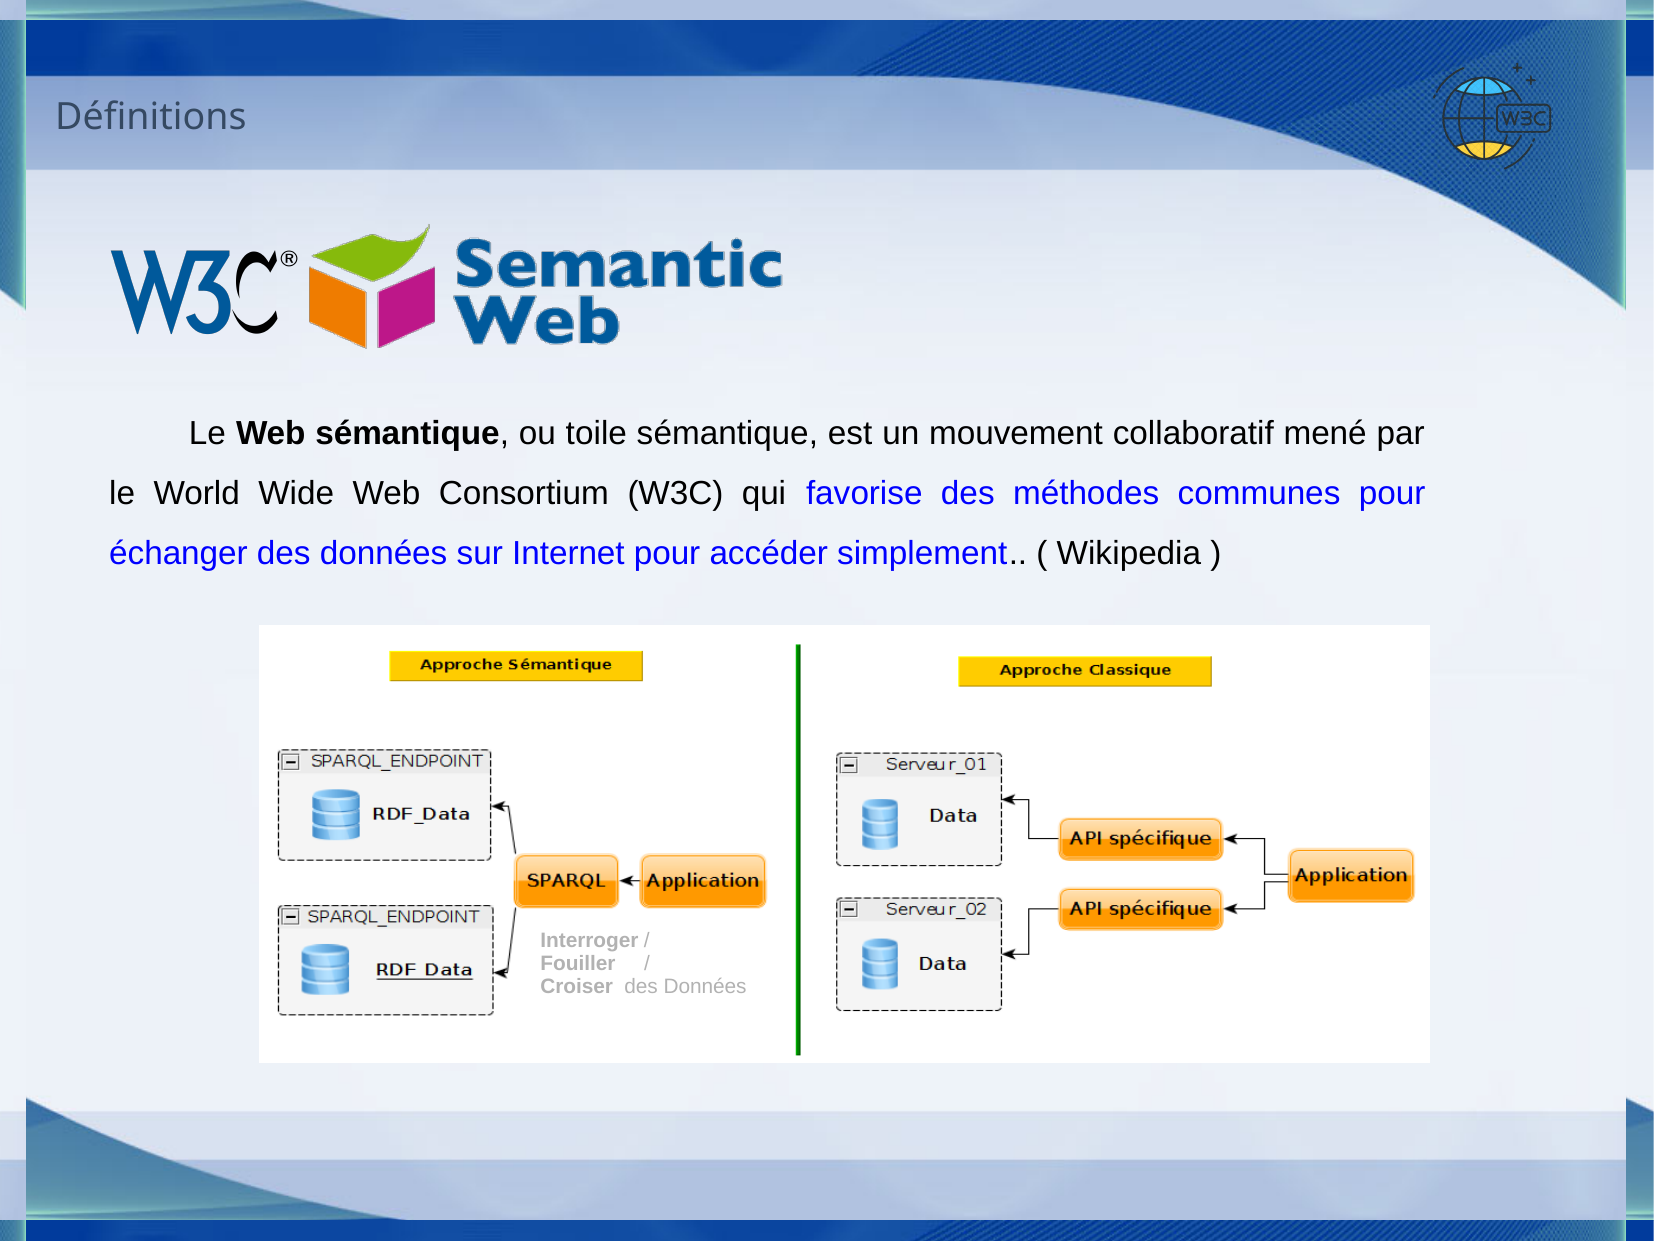

# Définitions
 Le Web sémantique, ou toile sémantique, est un mouvement collaboratif mené par le World Wide Web Consortium (W3C) qui favorise des méthodes communes pour échanger des données sur Internet pour accéder simplement.. ( Wikipedia )
Interroger /
Fouiller /
Croiser des Données